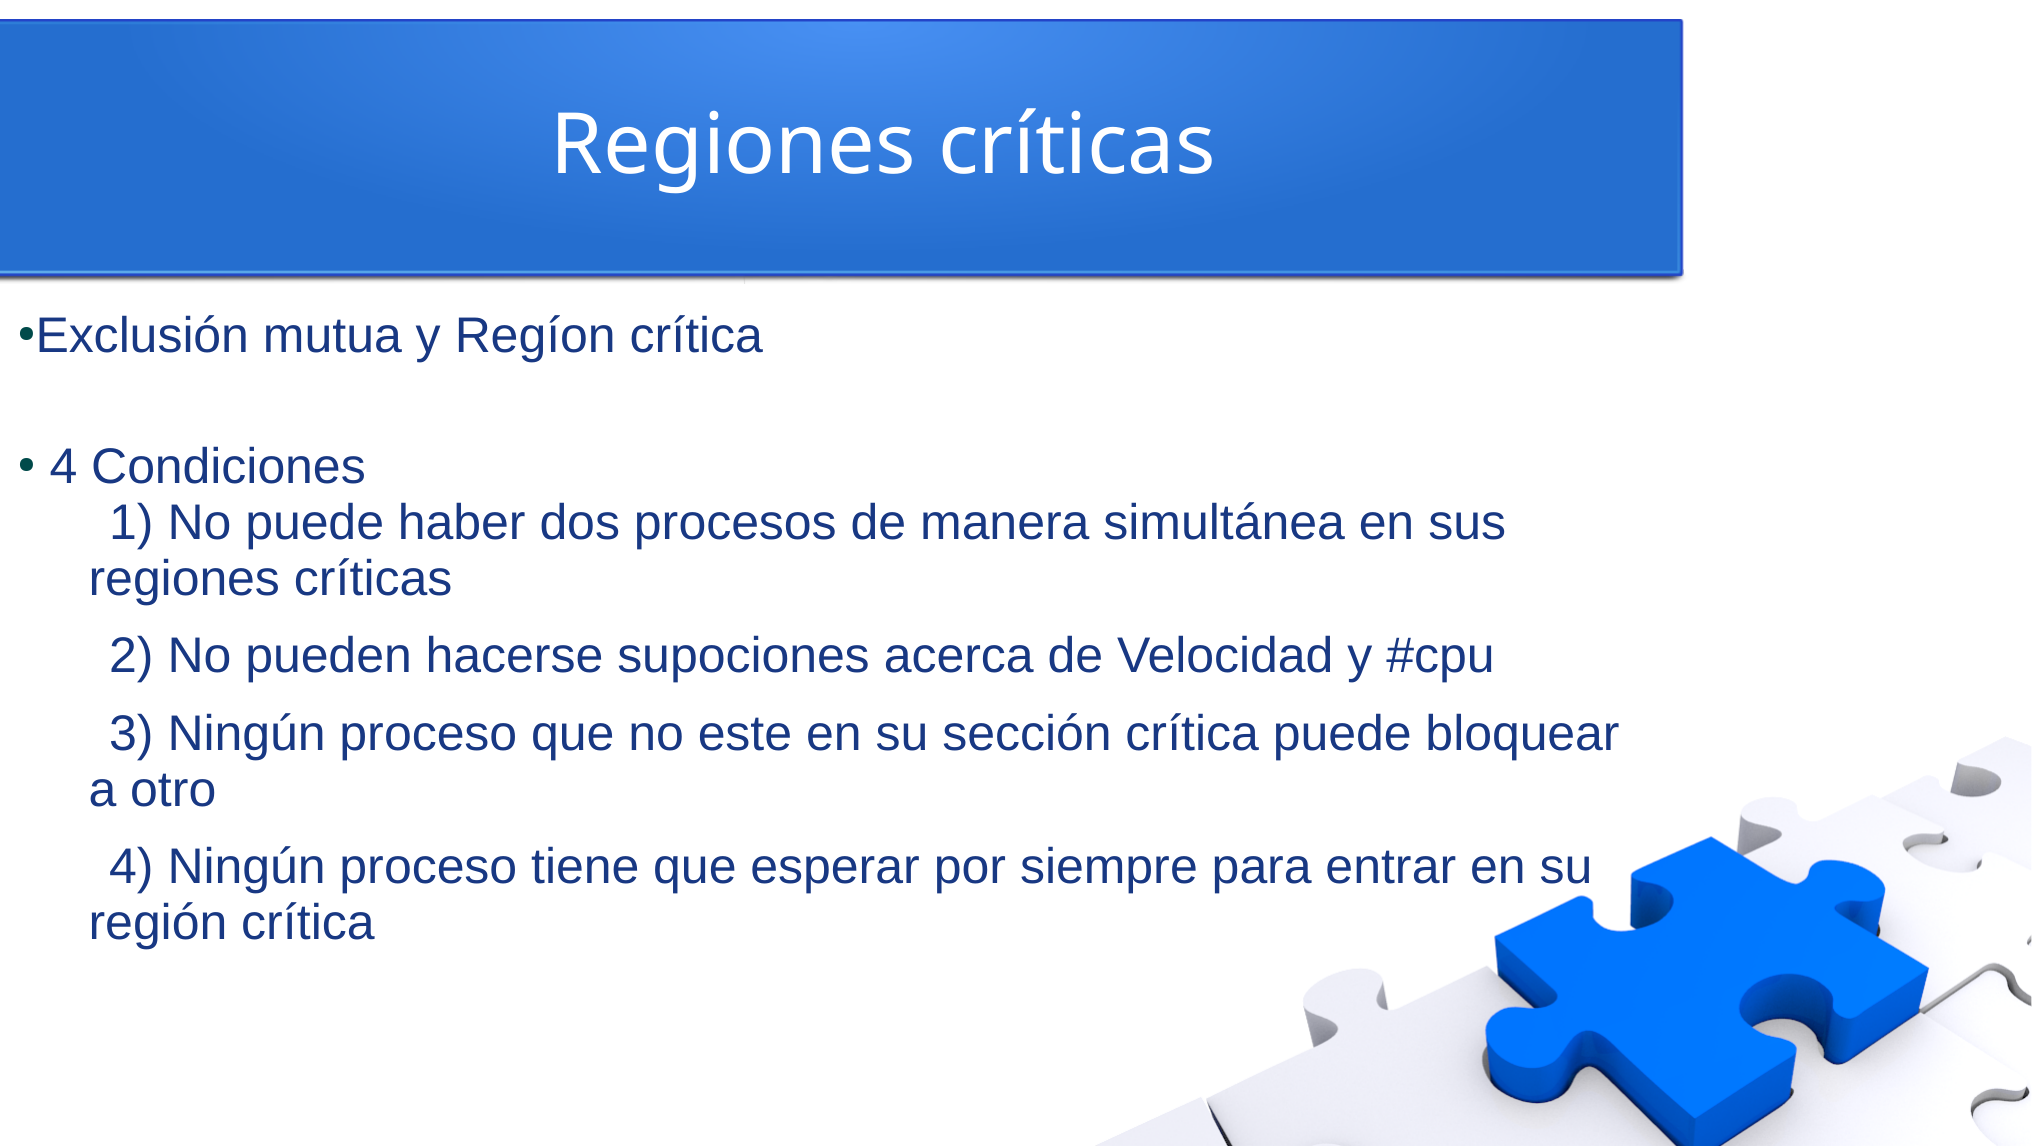

# Regiones críticas
Exclusión mutua y Regíon crítica
 4 Condiciones
1) No puede haber dos procesos de manera simultánea en sus regiones críticas
2) No pueden hacerse supociones acerca de Velocidad y #cpu
3) Ningún proceso que no este en su sección crítica puede bloquear a otro
4) Ningún proceso tiene que esperar por siempre para entrar en su región crítica